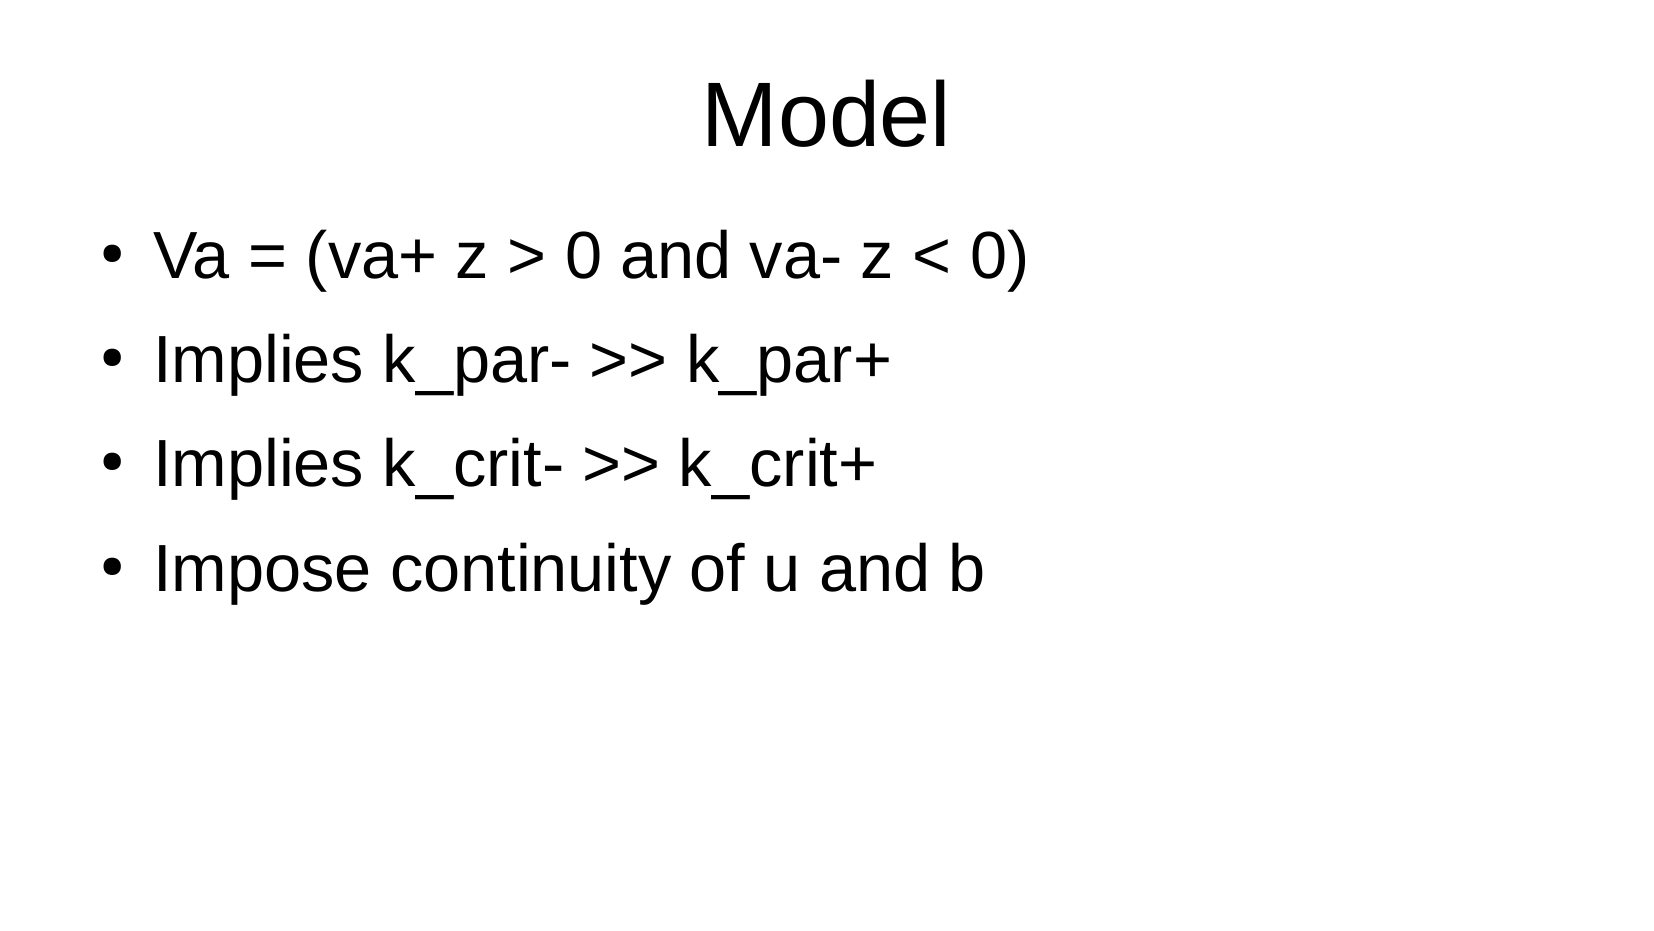

# Model
Va = (va+ z > 0 and va- z < 0)
Implies k_par- >> k_par+
Implies k_crit- >> k_crit+
Impose continuity of u and b